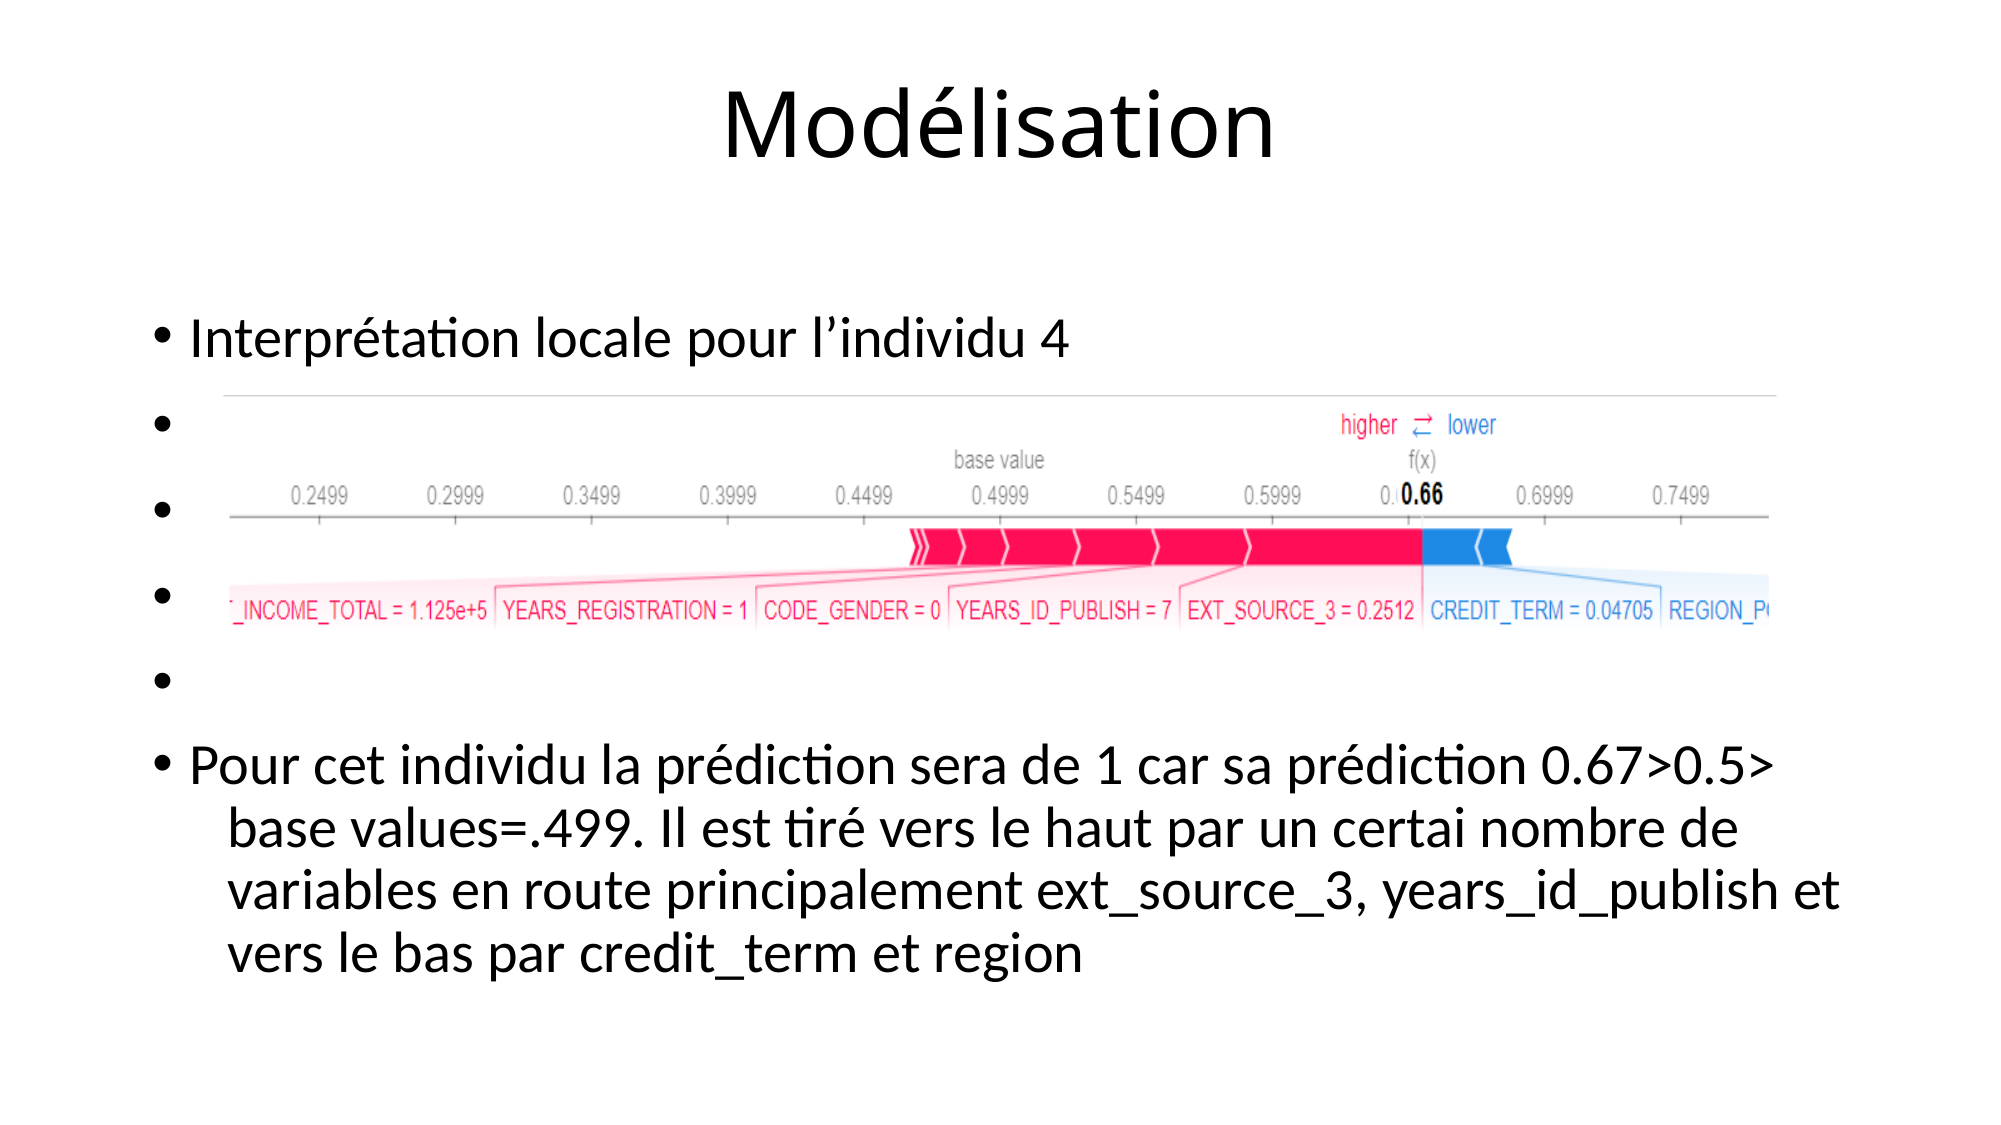

# Modélisation
Interprétation locale pour l’individu 4
Pour cet individu la prédiction sera de 1 car sa prédiction 0.67>0.5> base values=.499. Il est tiré vers le haut par un certai nombre de variables en route principalement ext_source_3, years_id_publish et vers le bas par credit_term et region